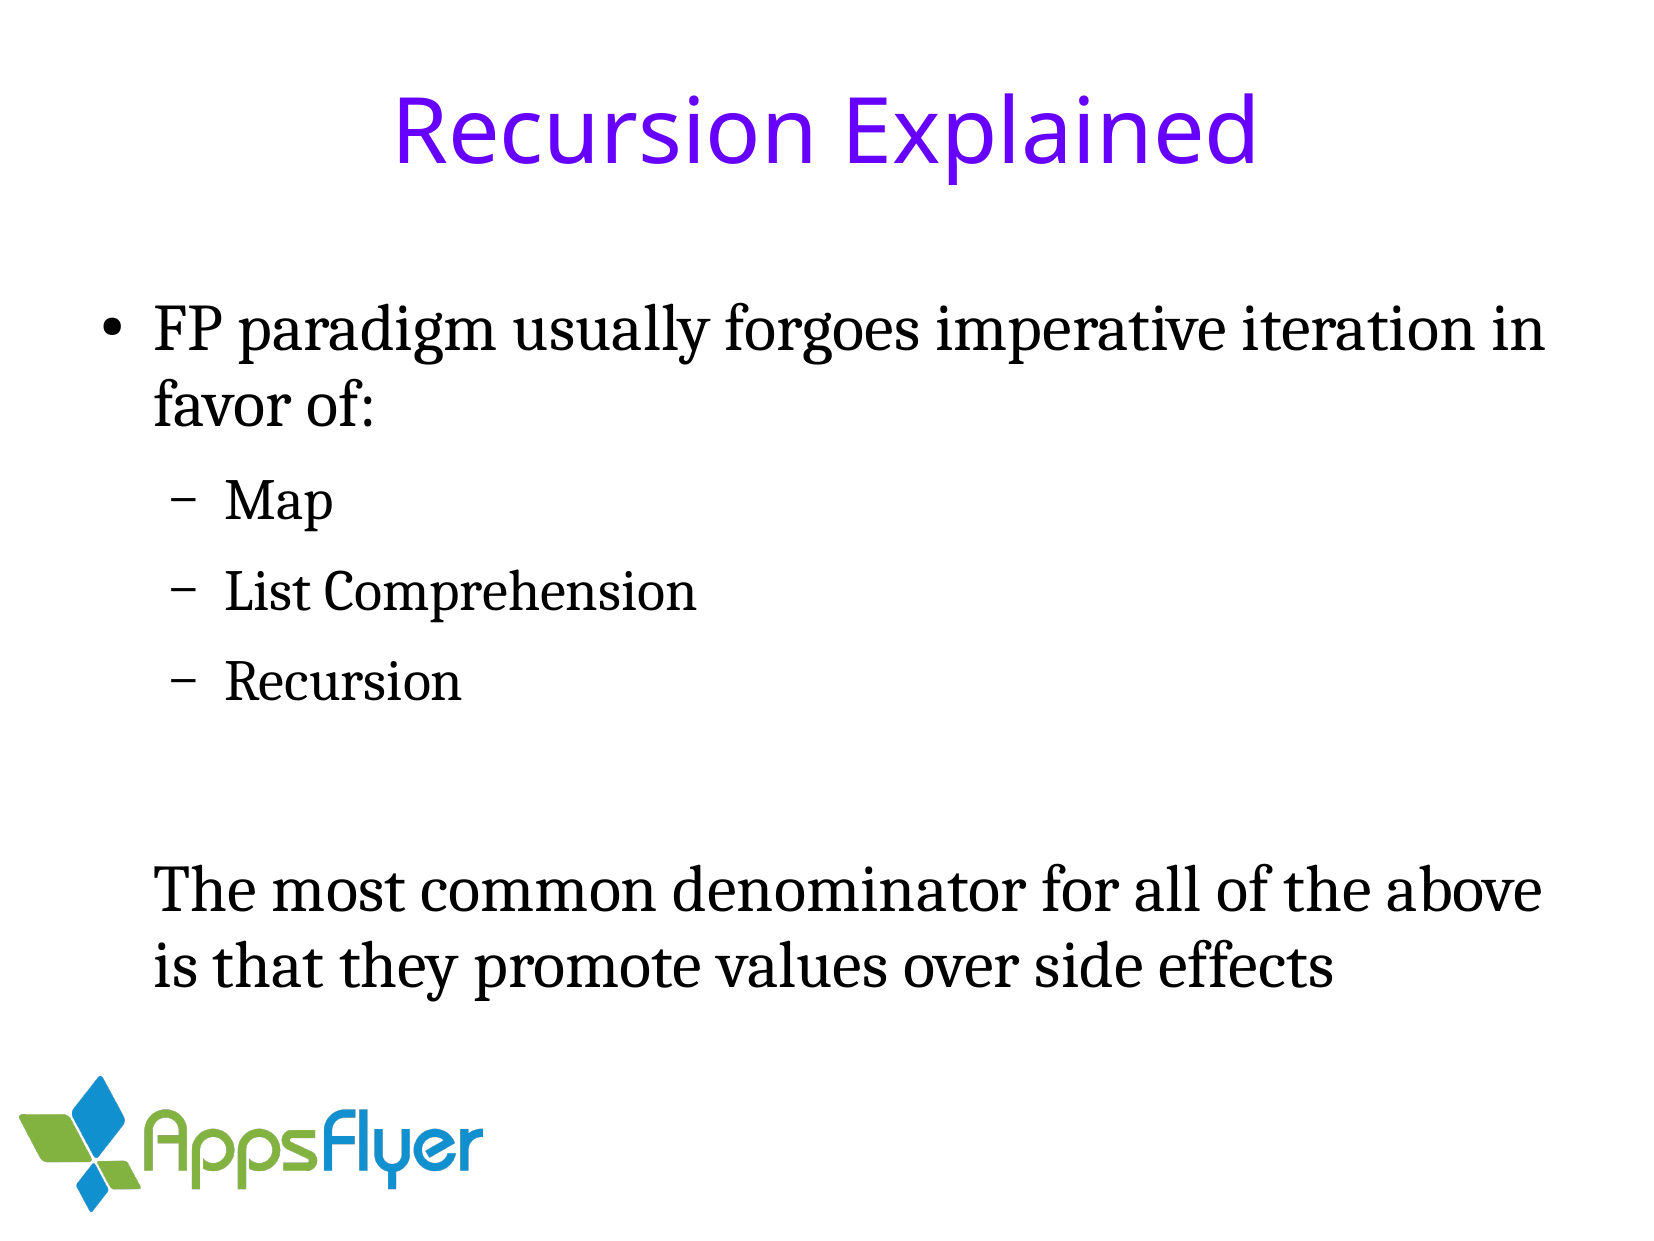

# Recursion Explained
FP paradigm usually forgoes imperative iteration in favor of:
Map
List Comprehension
Recursion
The most common denominator for all of the above is that they promote values over side effects